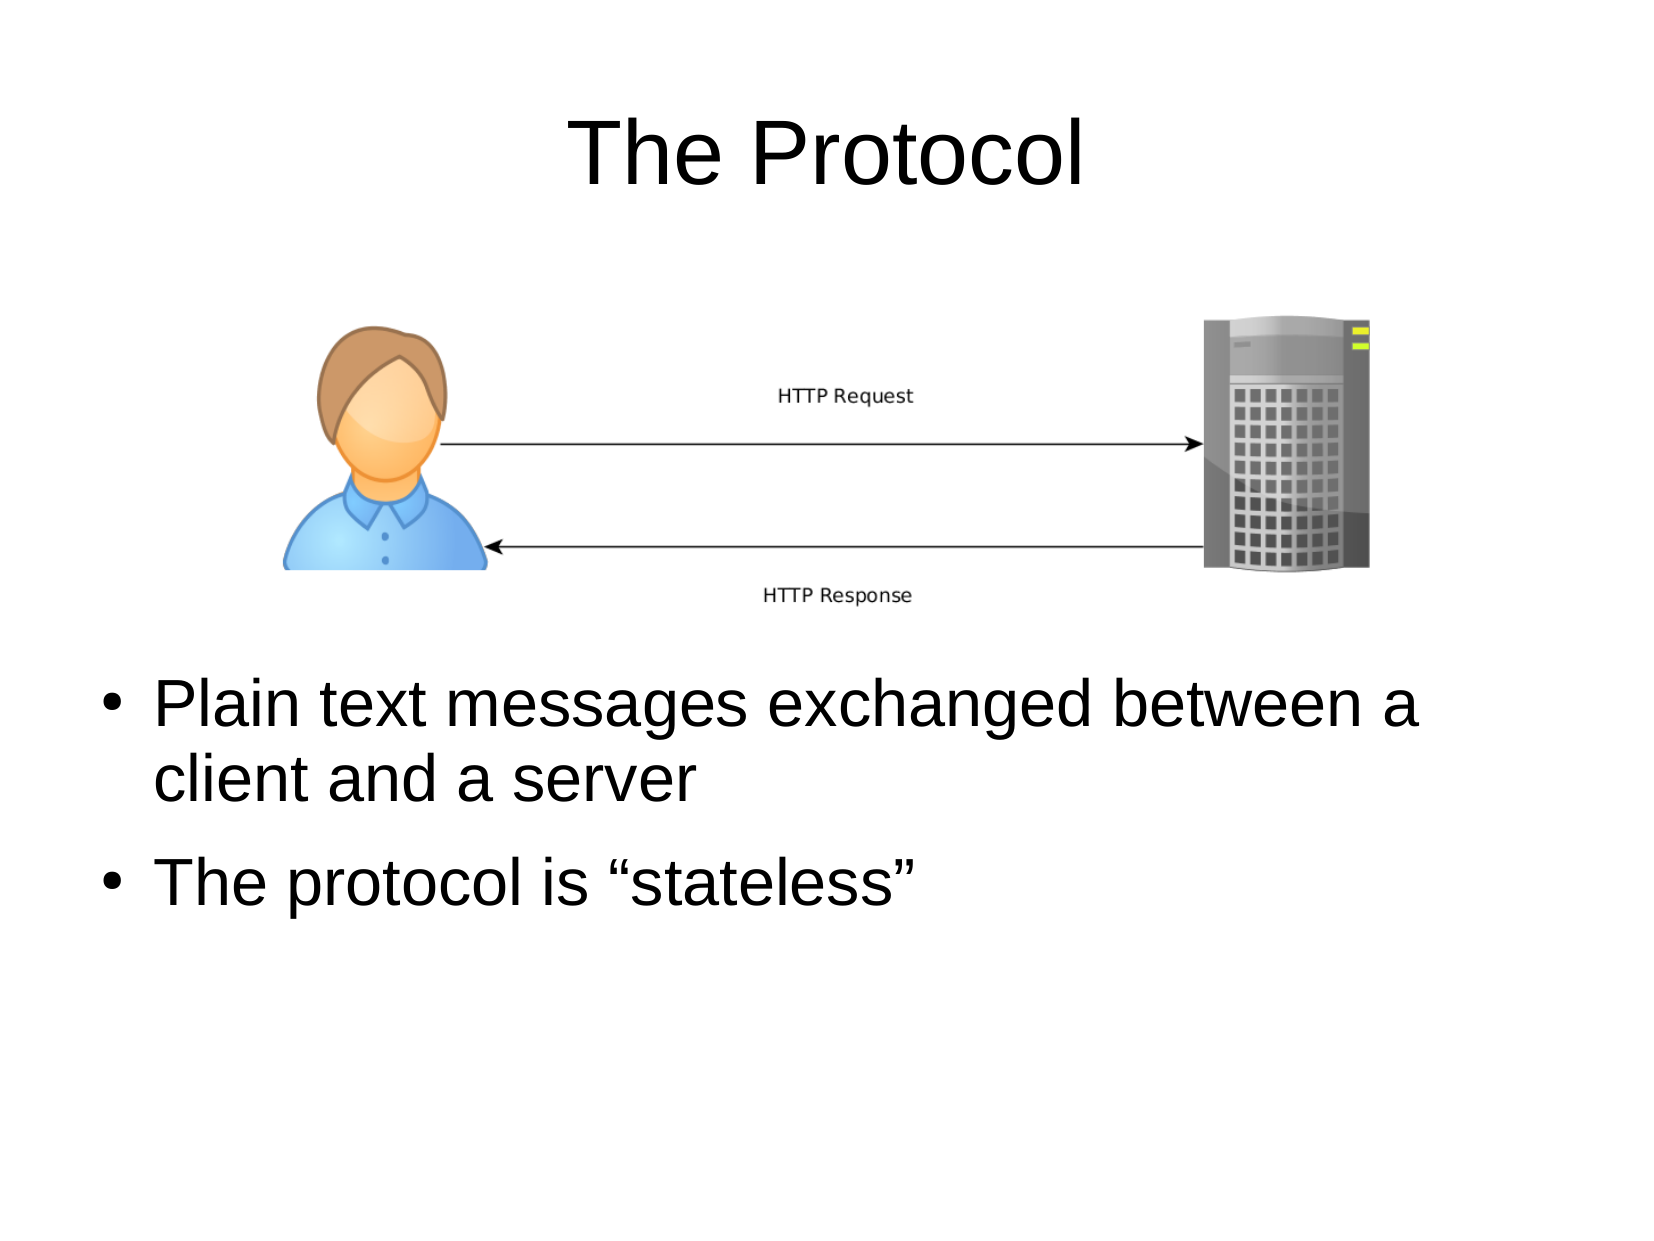

# The Protocol
Plain text messages exchanged between a client and a server
The protocol is “stateless”